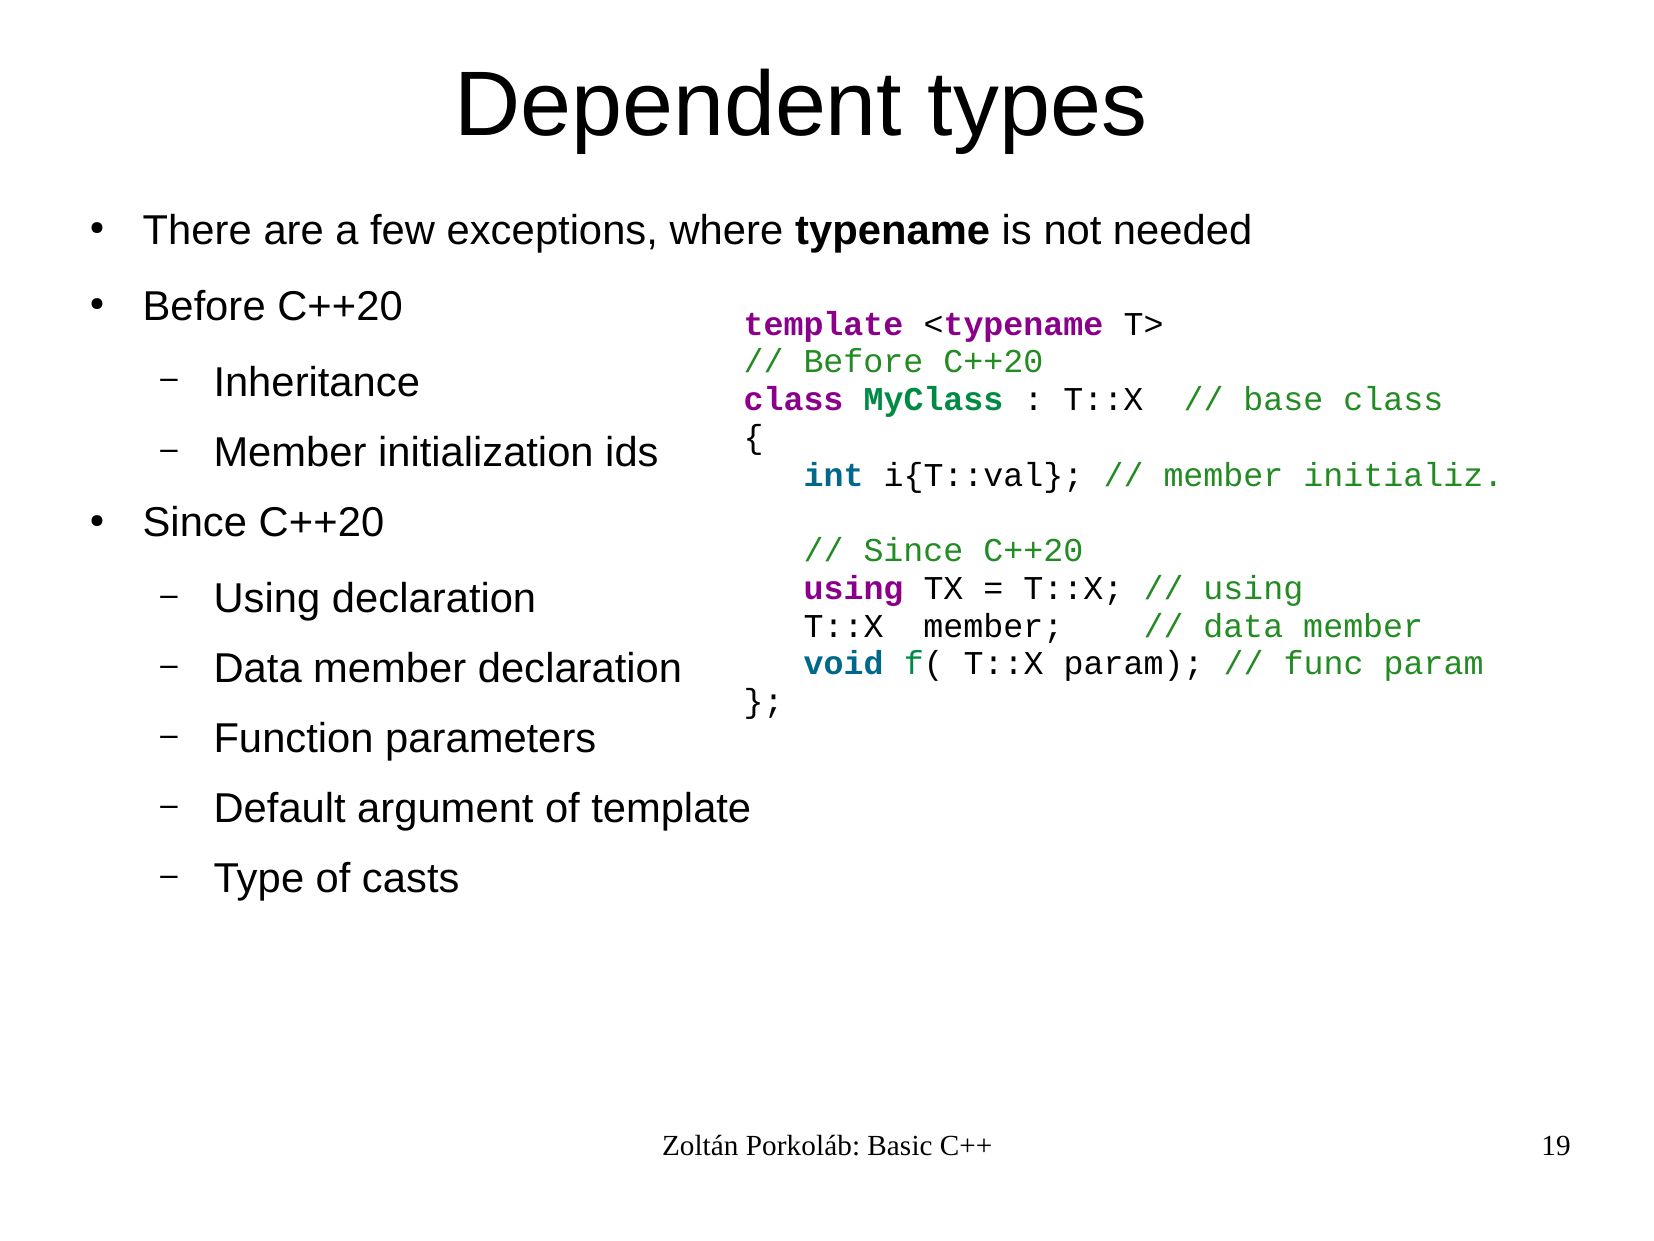

# Dependent types
There are a few exceptions, where typename is not needed
Before C++20
Inheritance
Member initialization ids
Since C++20
Using declaration
Data member declaration
Function parameters
Default argument of template
Type of casts
template <typename T>
// Before C++20
class MyClass : T::X // base class
{
 int i{T::val}; // member initializ.
 // Since C++20
 using TX = T::X; // using
 T::X member; // data member
 void f( T::X param); // func param
};
Zoltán Porkoláb: Basic C++
19